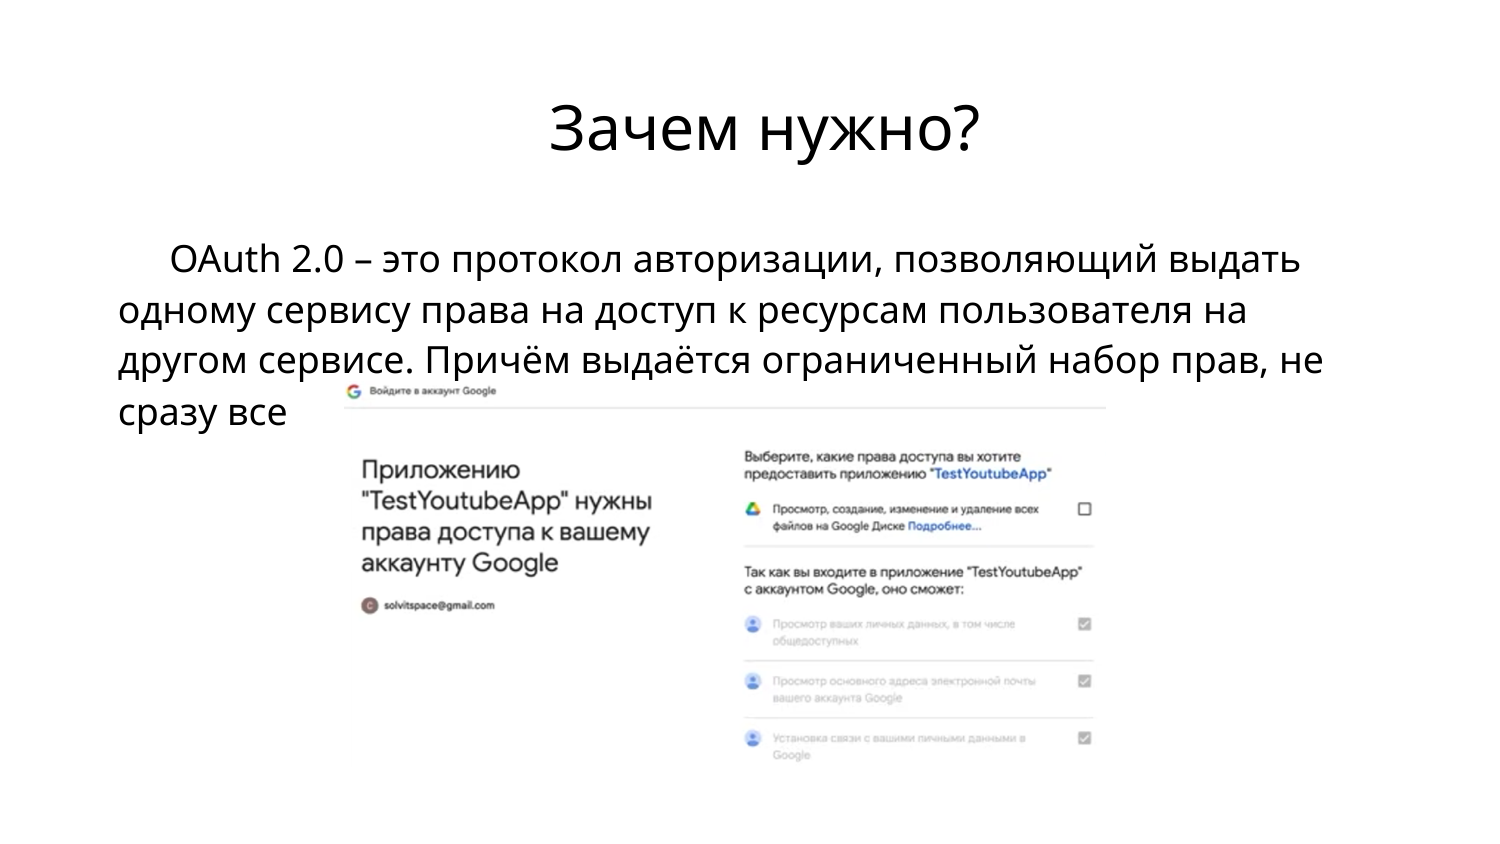

# Зачем нужно?
OAuth 2.0 – это протокол авторизации, позволяющий выдать одному сервису права на доступ к ресурсам пользователя на другом сервисе. Причём выдаётся ограниченный набор прав, не сразу все